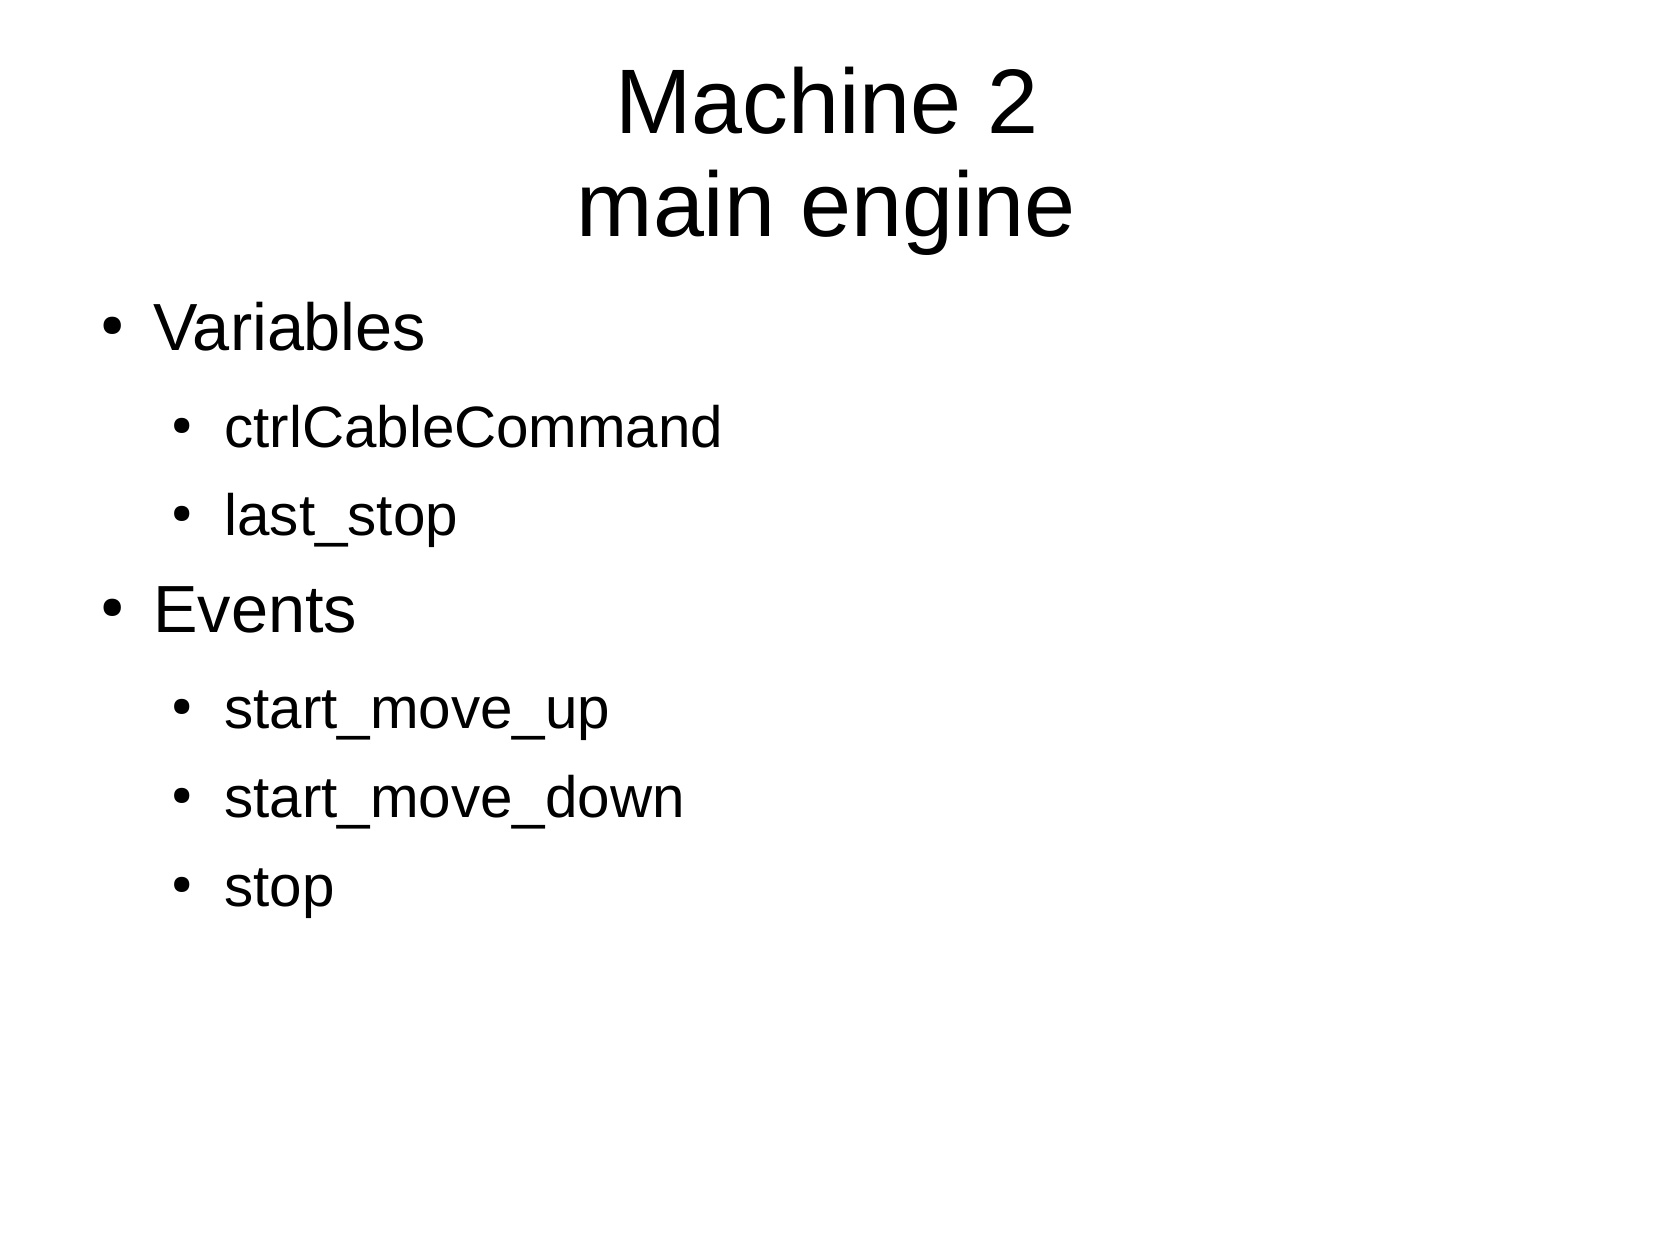

# Machine 2 main engine
Variables
ctrlCableCommand
last_stop
Events
start_move_up
start_move_down
stop